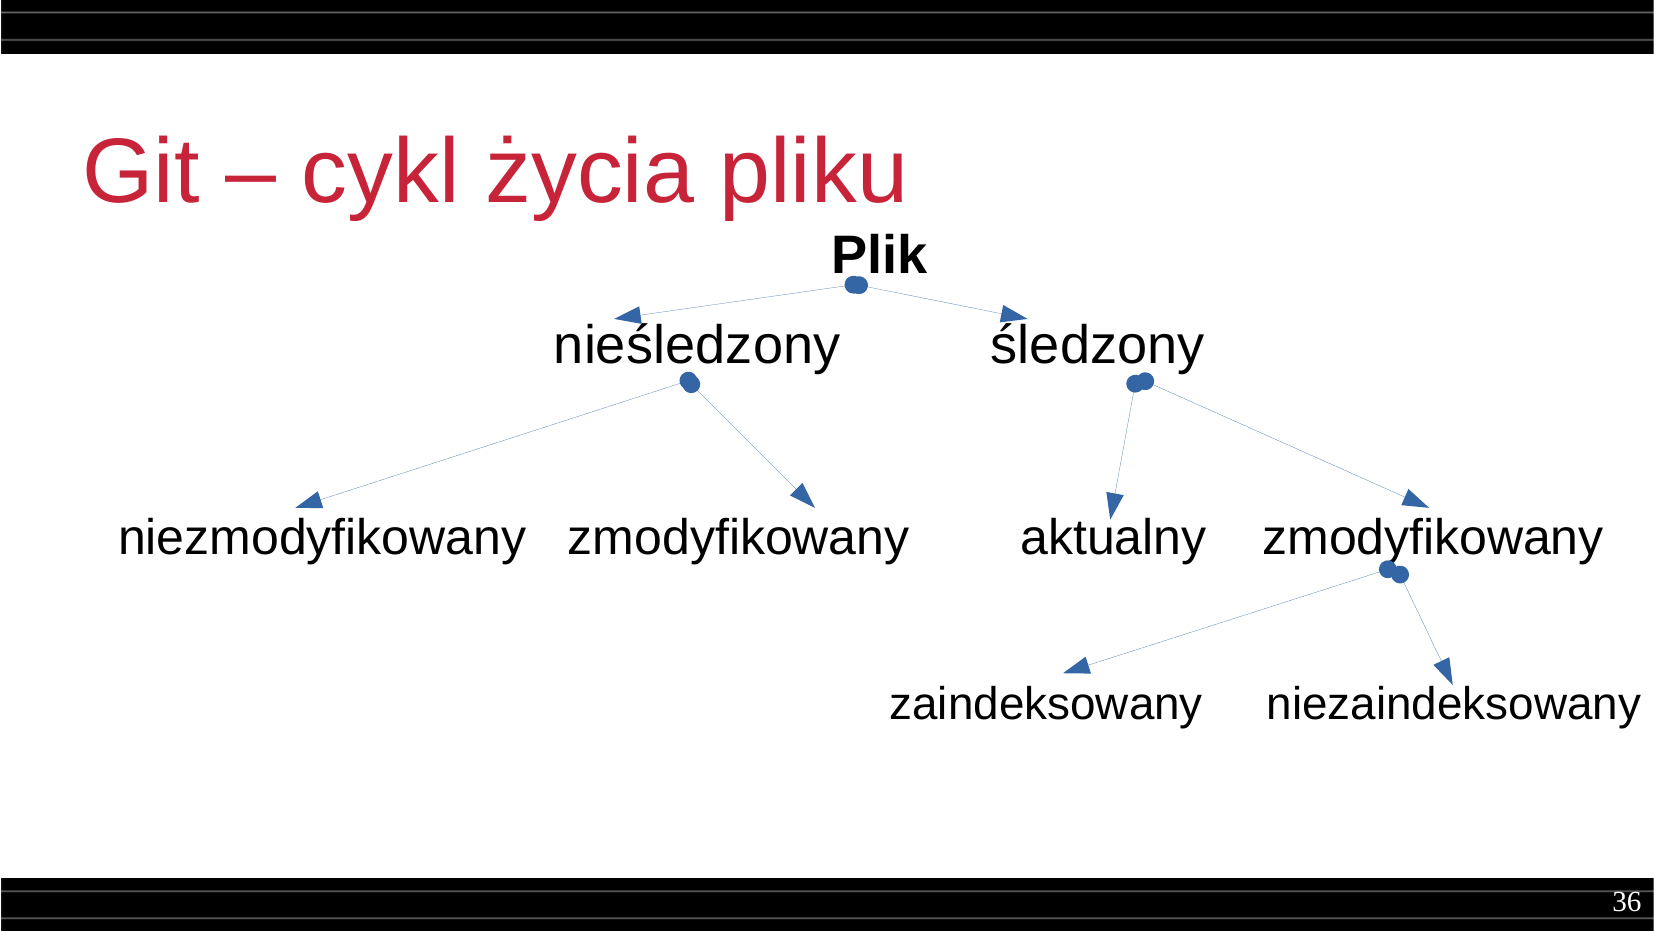

# Git – cykl życia pliku
Plik
nieśledzony śledzony
niezmodyfikowany zmodyfikowany aktualny zmodyfikowany
zaindeksowany niezaindeksowany